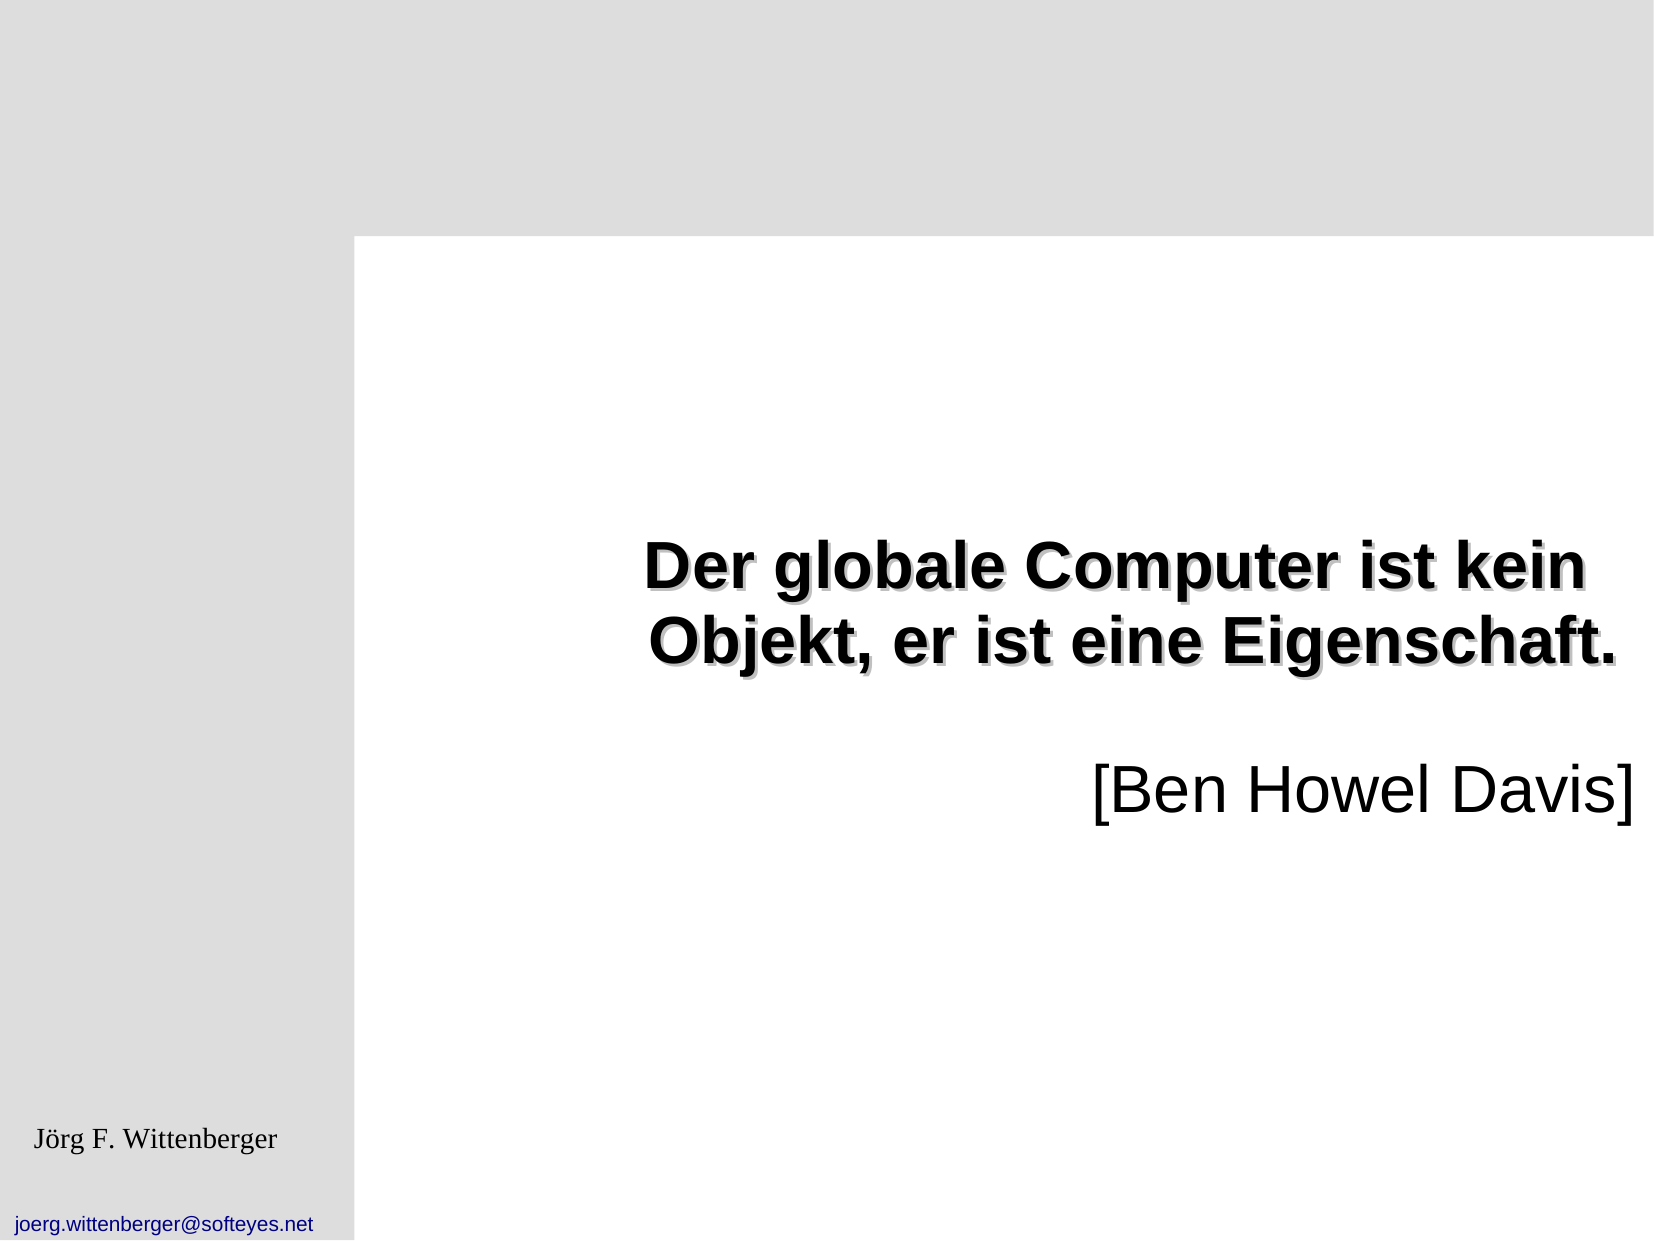

#
Der globale Computer ist kein Objekt, er ist eine Eigenschaft.
[Ben Howel Davis]
Jörg F. Wittenberger